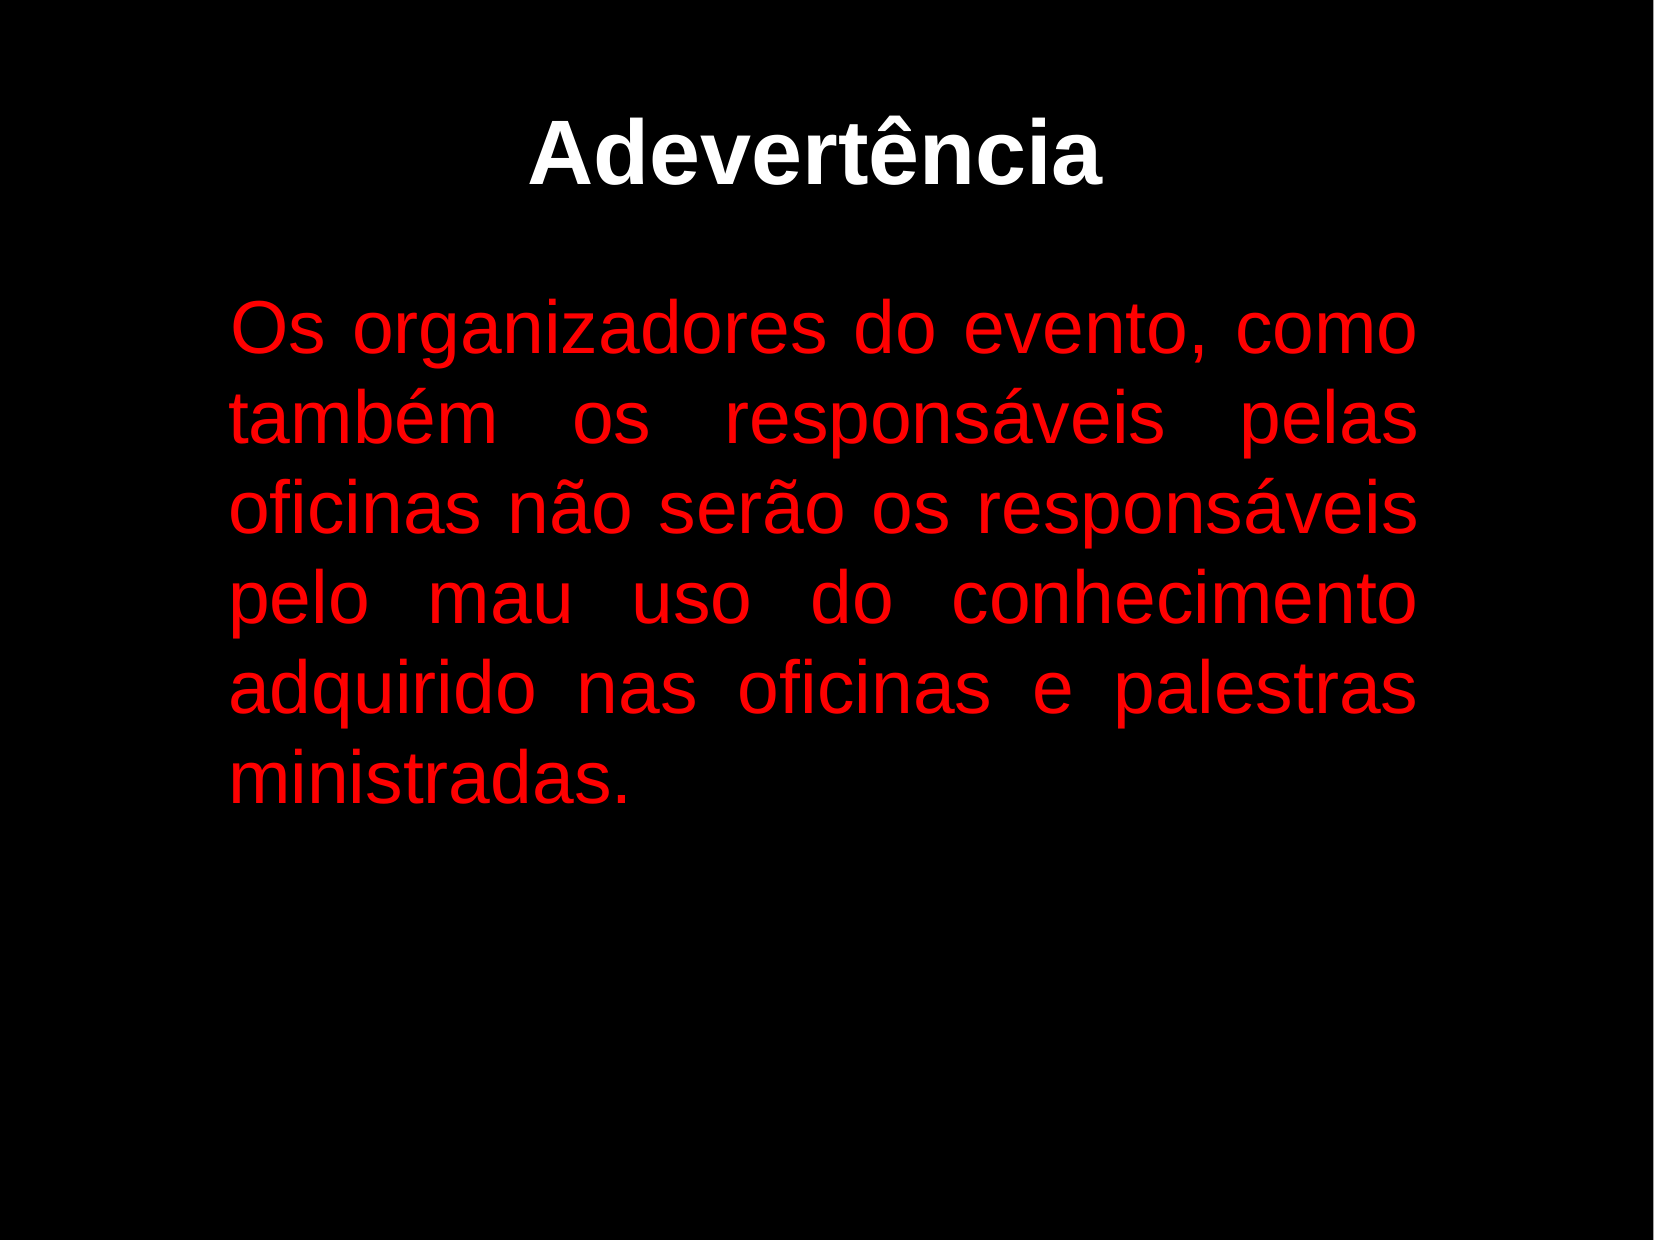

# Adevertência
 Os organizadores do evento, como também os responsáveis pelas oficinas não serão os responsáveis pelo mau uso do conhecimento adquirido nas oficinas e palestras ministradas.